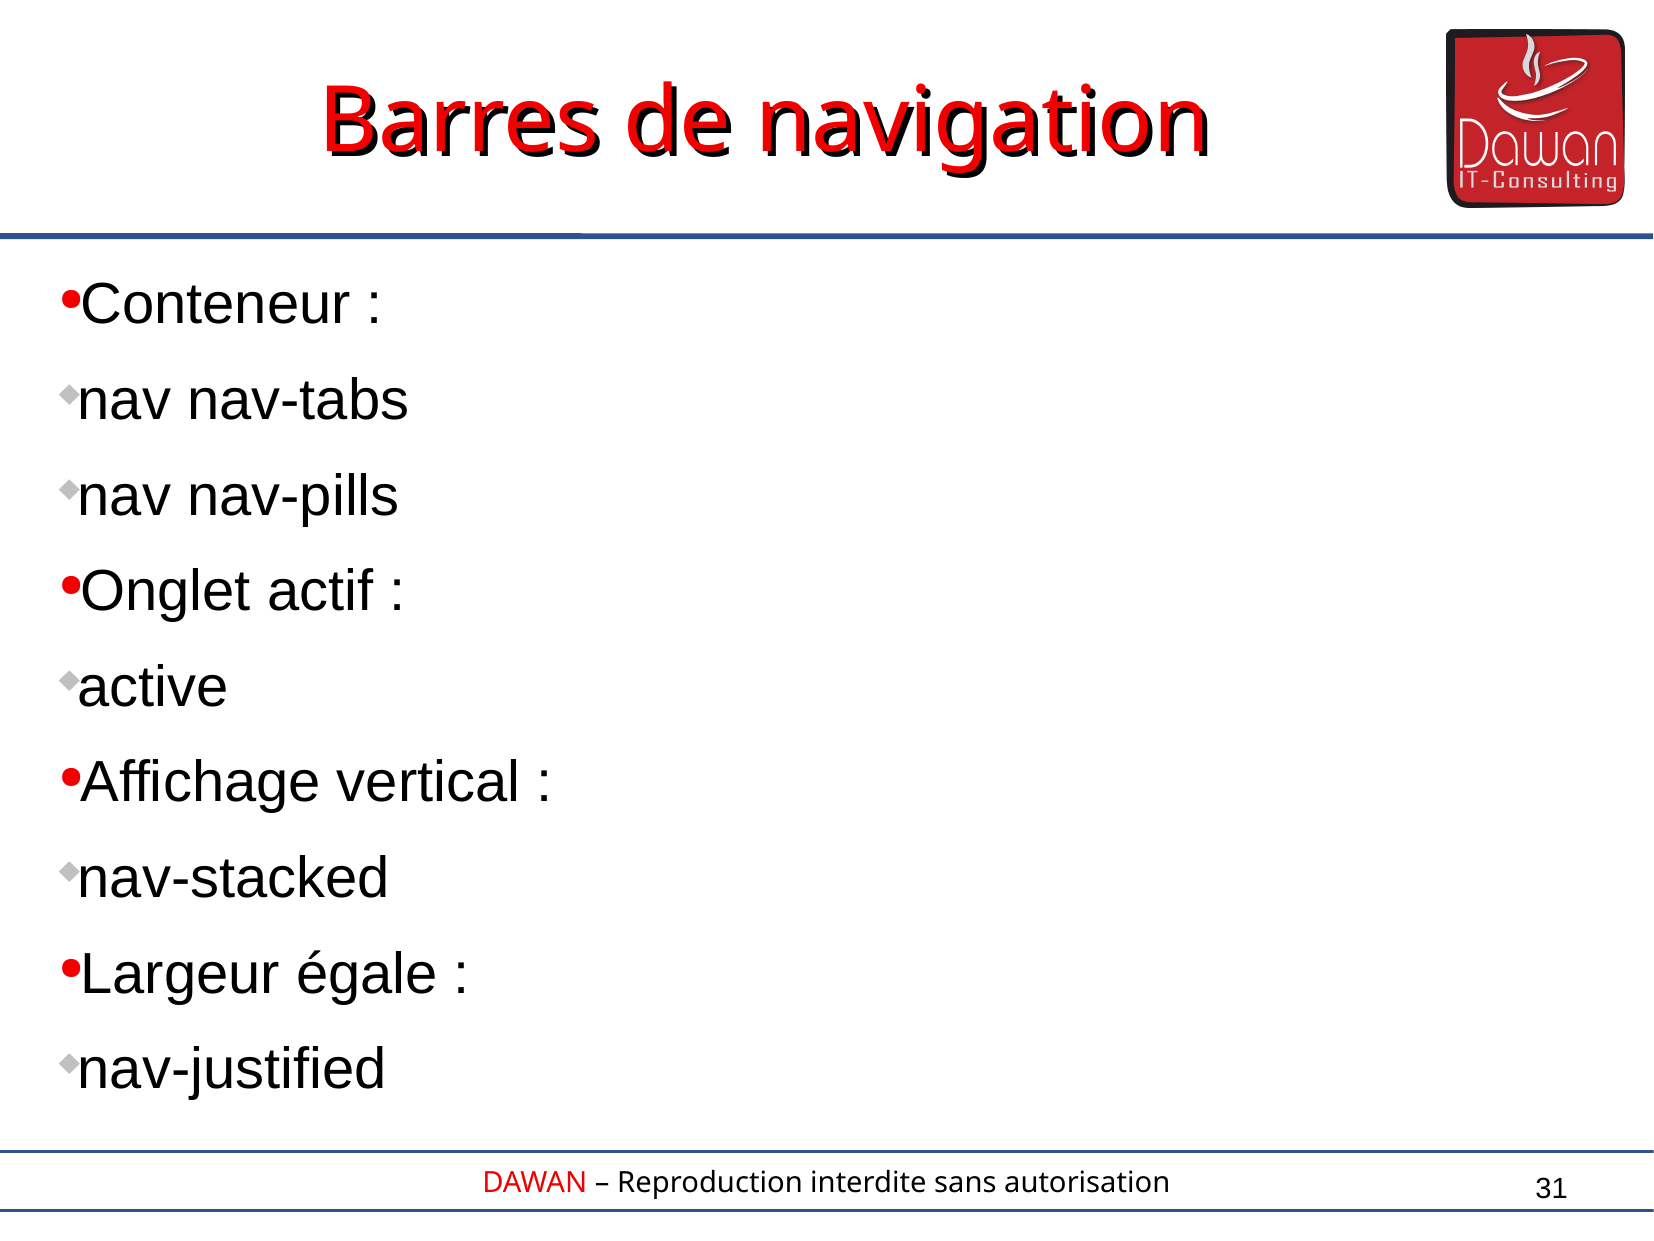

# Barres de navigation
Conteneur :
nav nav-tabs
nav nav-pills
Onglet actif :
active
Affichage vertical :
nav-stacked
Largeur égale :
nav-justified